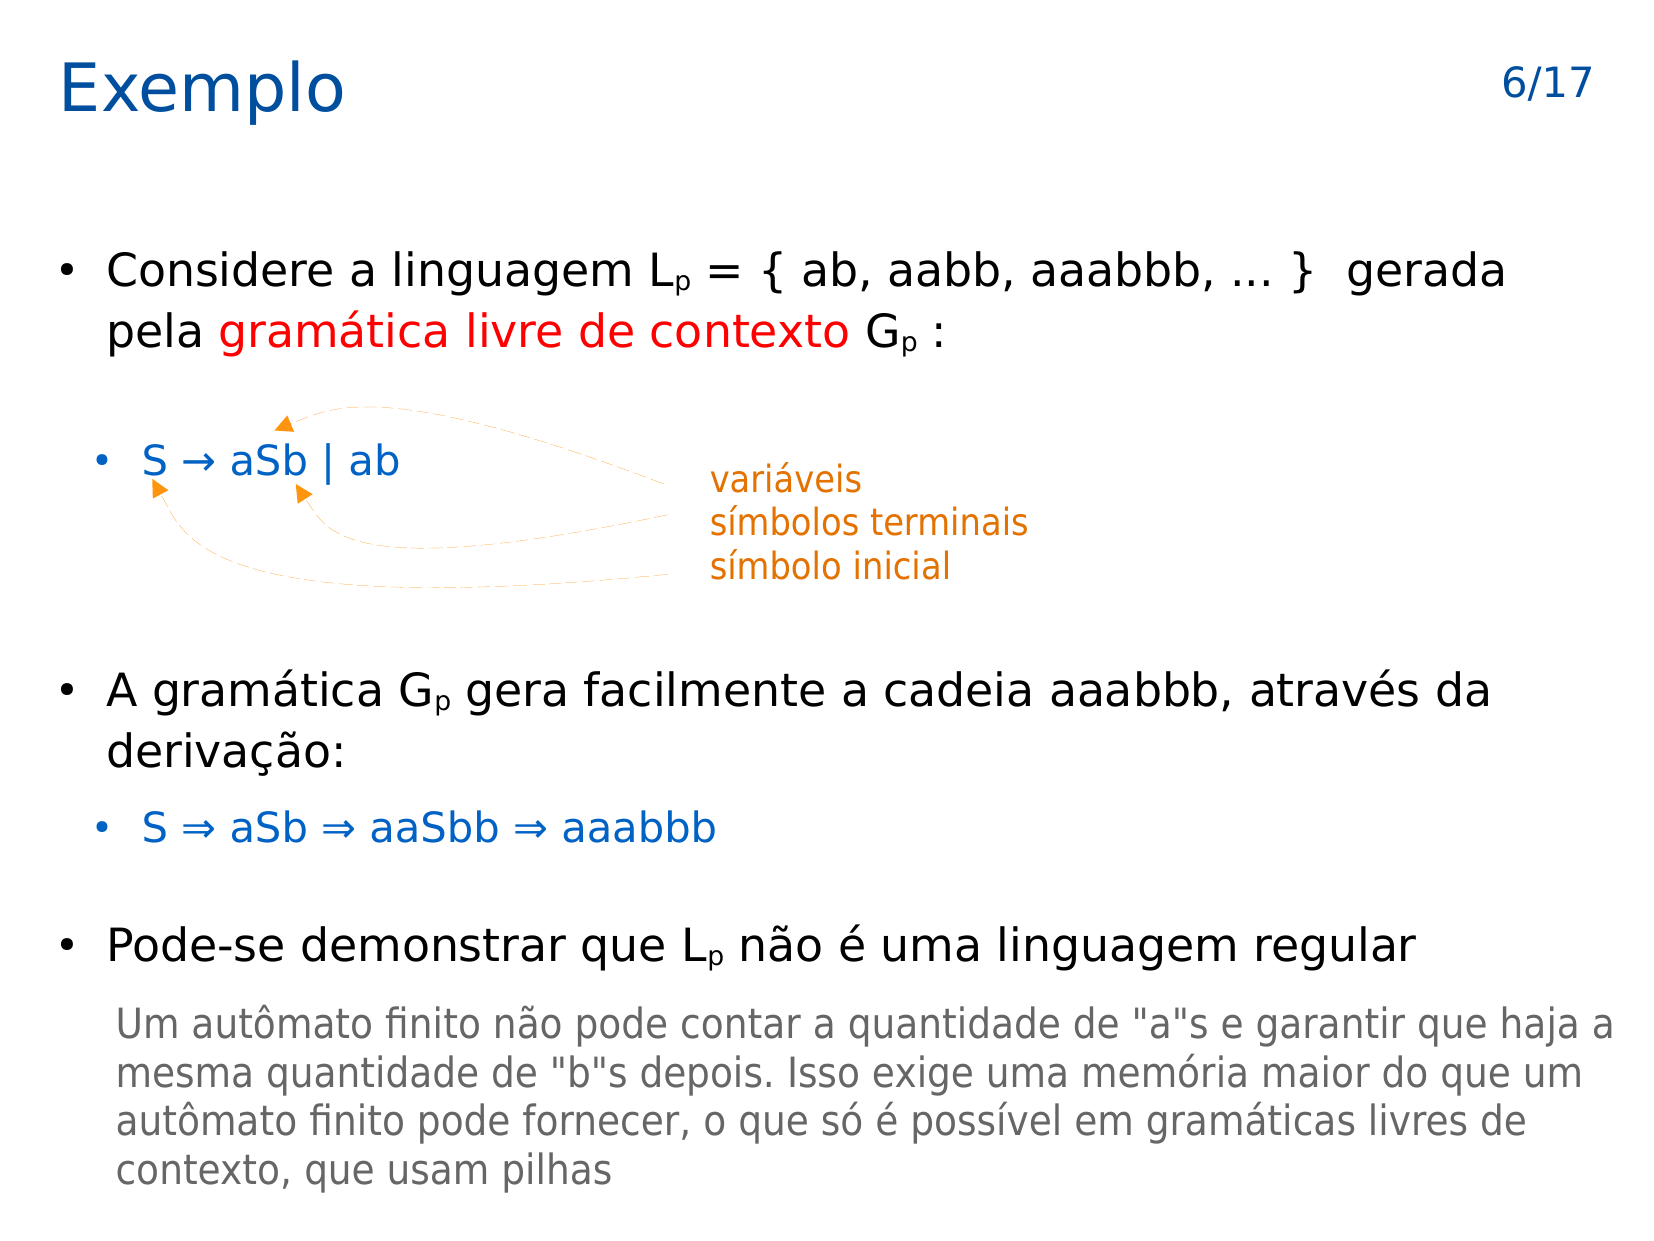

Exemplo
6
# Considere a linguagem Lp = { ab, aabb, aaabbb, ... } gerada pela gramática livre de contexto Gp :
S → aSb | ab
A gramática Gp gera facilmente a cadeia aaabbb, através da derivação:
S ⇒ aSb ⇒ aaSbb ⇒ aaabbb
Pode-se demonstrar que Lp não é uma linguagem regular
variáveis
símbolos terminais
símbolo inicial
Um autômato finito não pode contar a quantidade de "a"s e garantir que haja a mesma quantidade de "b"s depois. Isso exige uma memória maior do que um autômato finito pode fornecer, o que só é possível em gramáticas livres de contexto, que usam pilhas